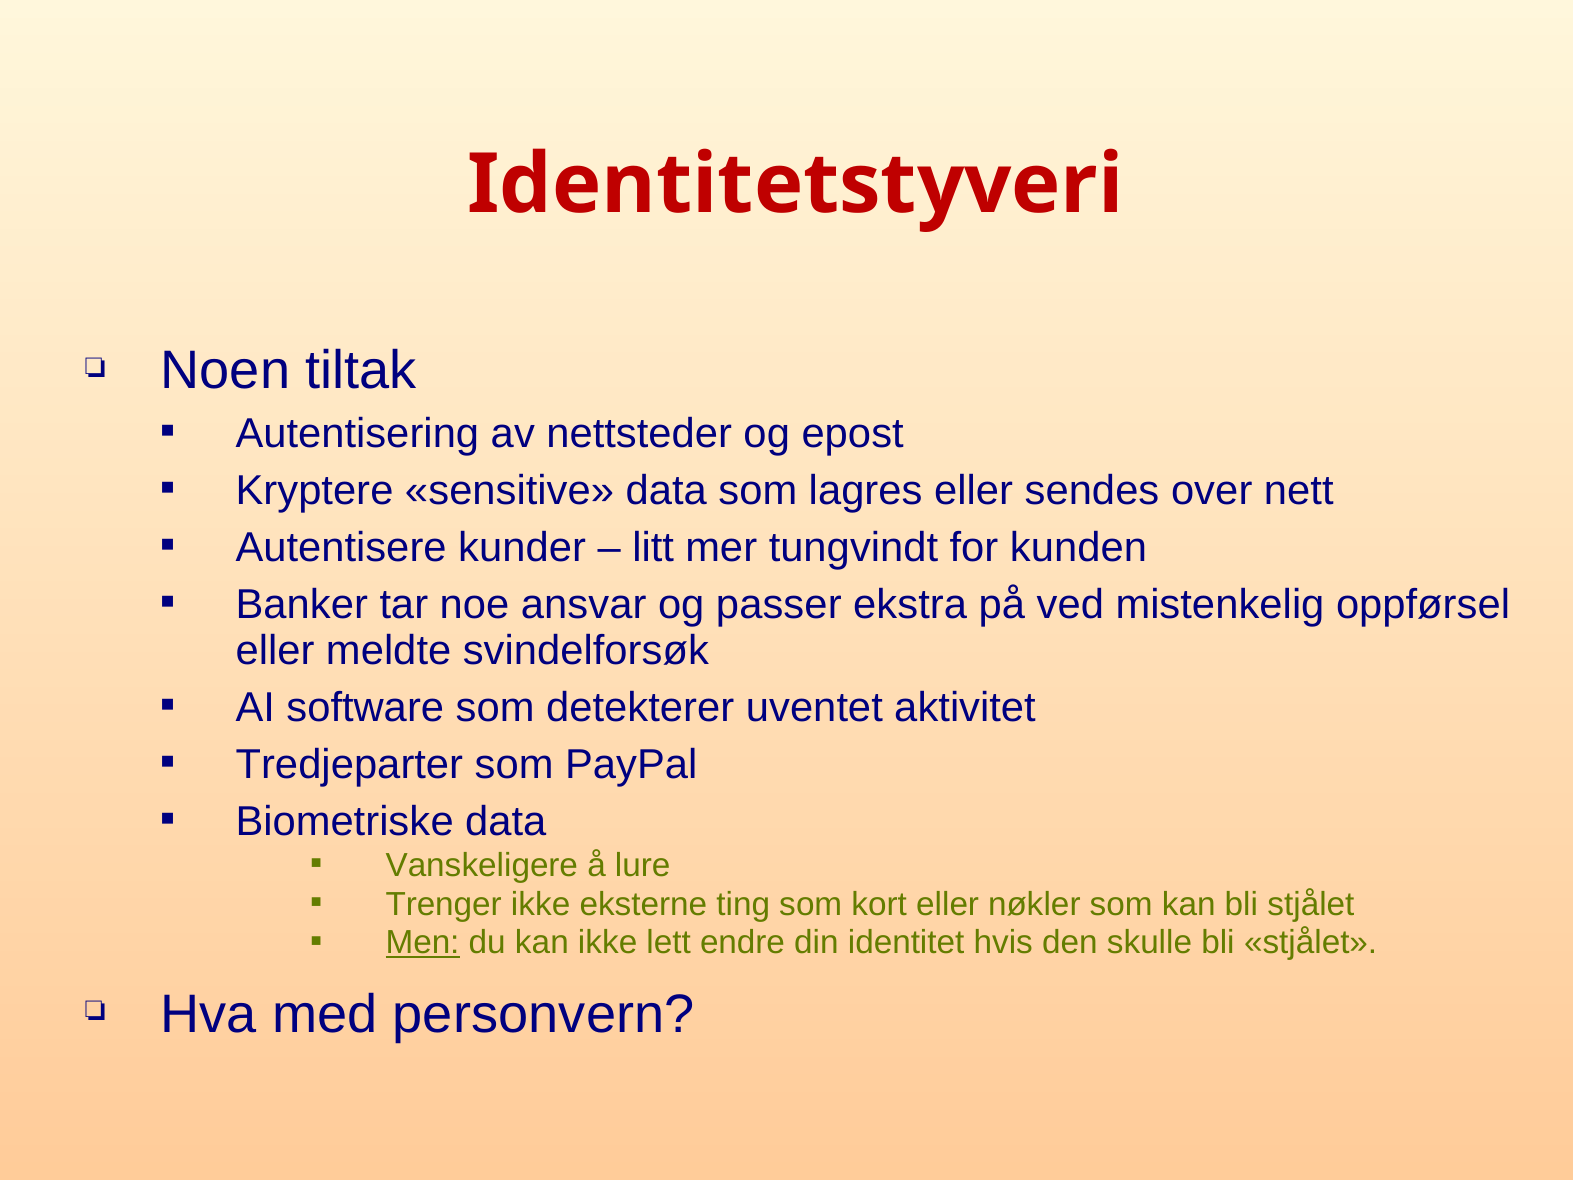

# Identitetstyveri
Noen tiltak
Autentisering av nettsteder og epost
Kryptere «sensitive» data som lagres eller sendes over nett
Autentisere kunder – litt mer tungvindt for kunden
Banker tar noe ansvar og passer ekstra på ved mistenkelig oppførsel eller meldte svindelforsøk
AI software som detekterer uventet aktivitet
Tredjeparter som PayPal
Biometriske data
Vanskeligere å lure
Trenger ikke eksterne ting som kort eller nøkler som kan bli stjålet
Men: du kan ikke lett endre din identitet hvis den skulle bli «stjålet».
Hva med personvern?